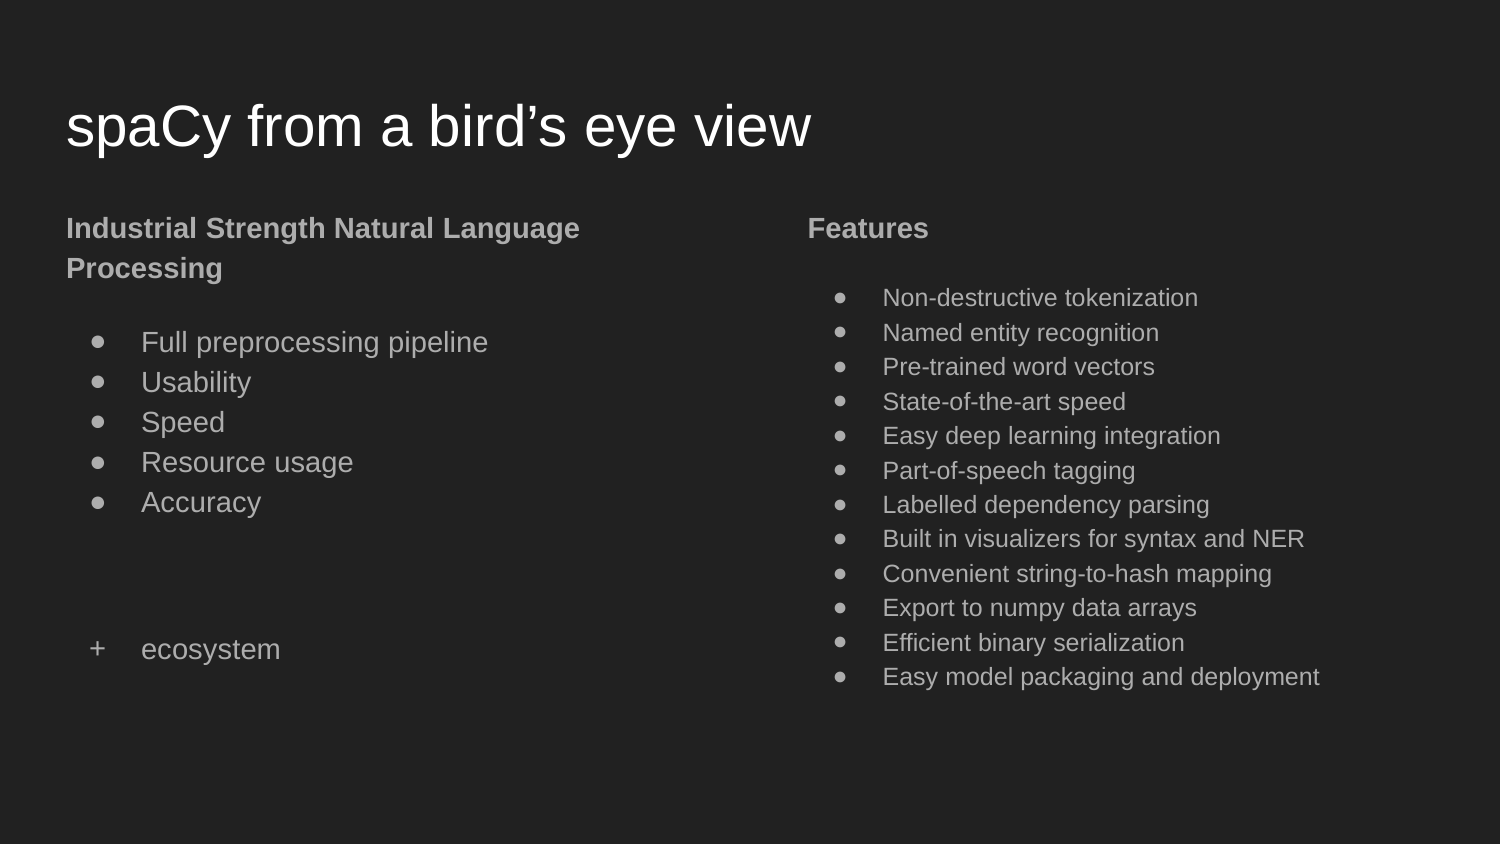

# spaCy from a bird’s eye view
Industrial Strength Natural Language Processing
Full preprocessing pipeline
Usability
Speed
Resource usage
Accuracy
ecosystem
Features
Non-destructive tokenization
Named entity recognition
Pre-trained word vectors
State-of-the-art speed
Easy deep learning integration
Part-of-speech tagging
Labelled dependency parsing
Built in visualizers for syntax and NER
Convenient string-to-hash mapping
Export to numpy data arrays
Efficient binary serialization
Easy model packaging and deployment